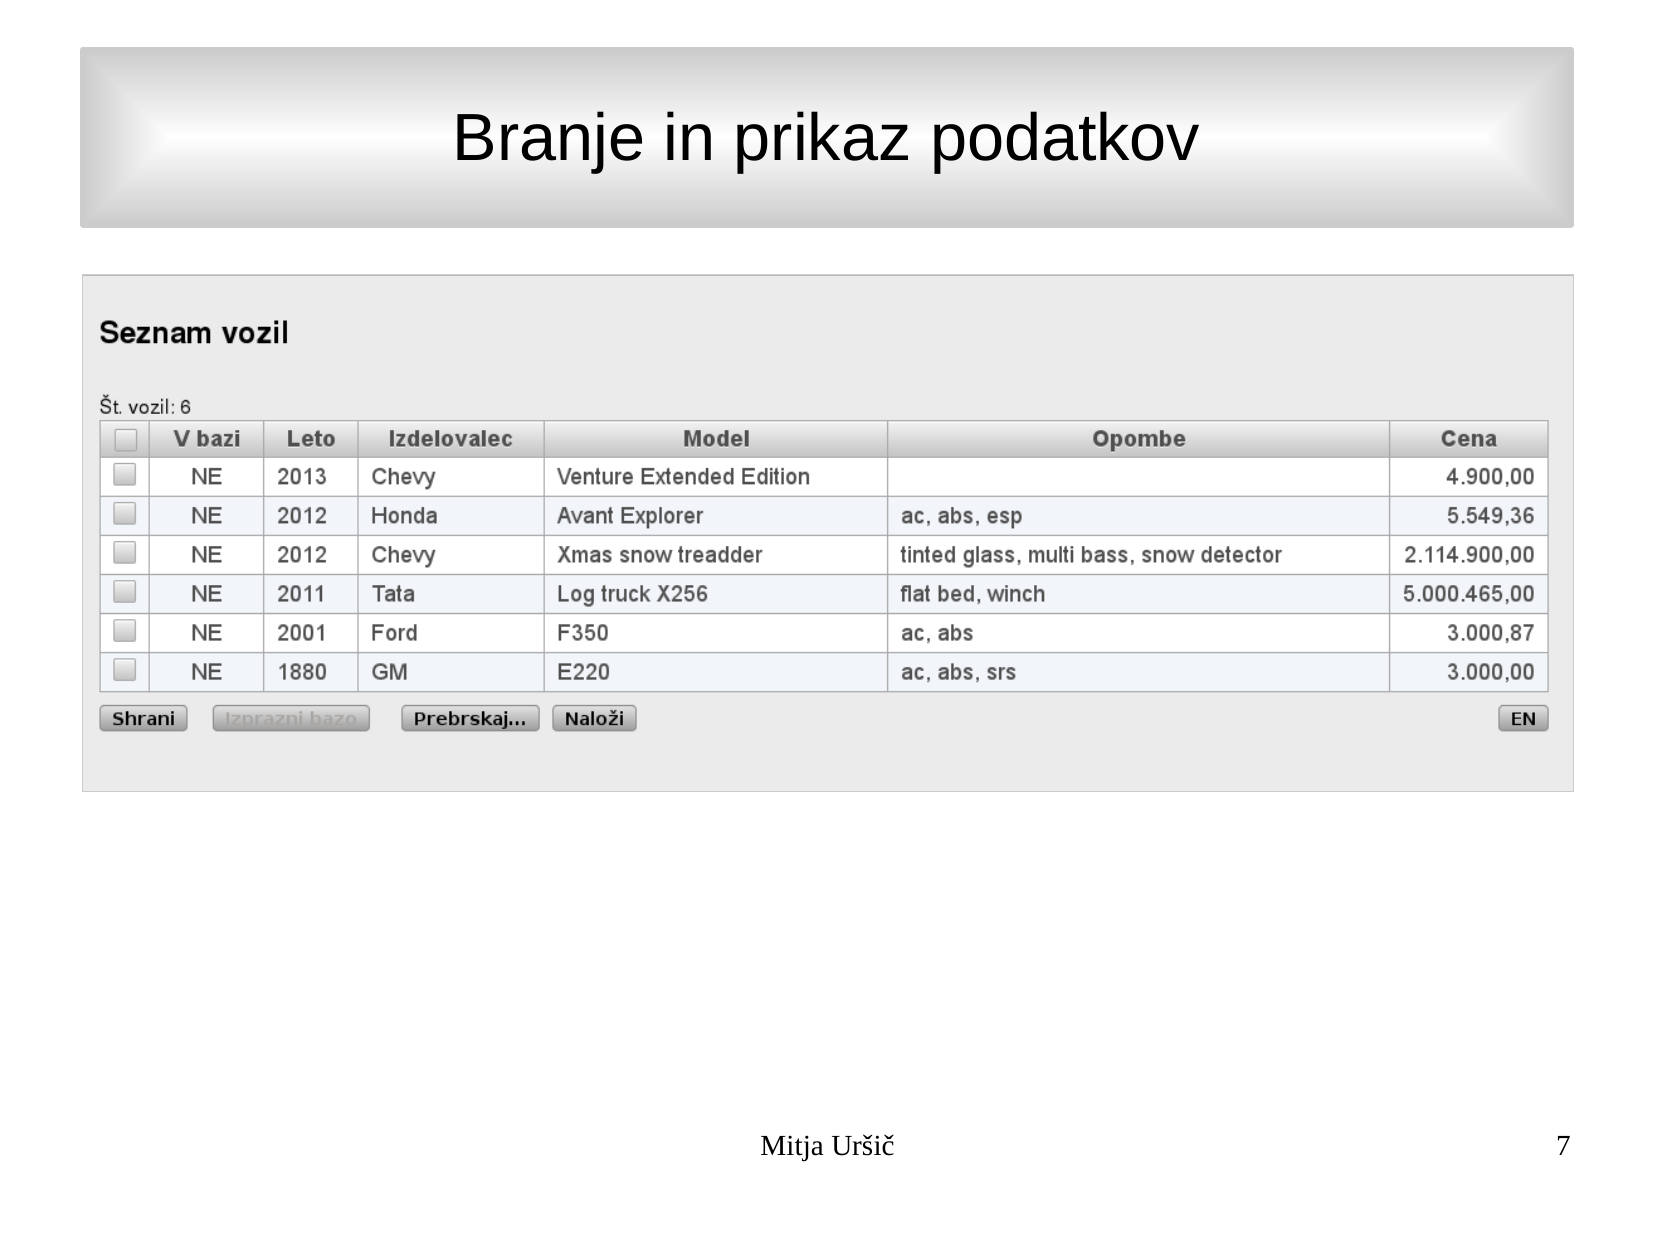

# Branje in prikaz podatkov
Mitja Uršič
7